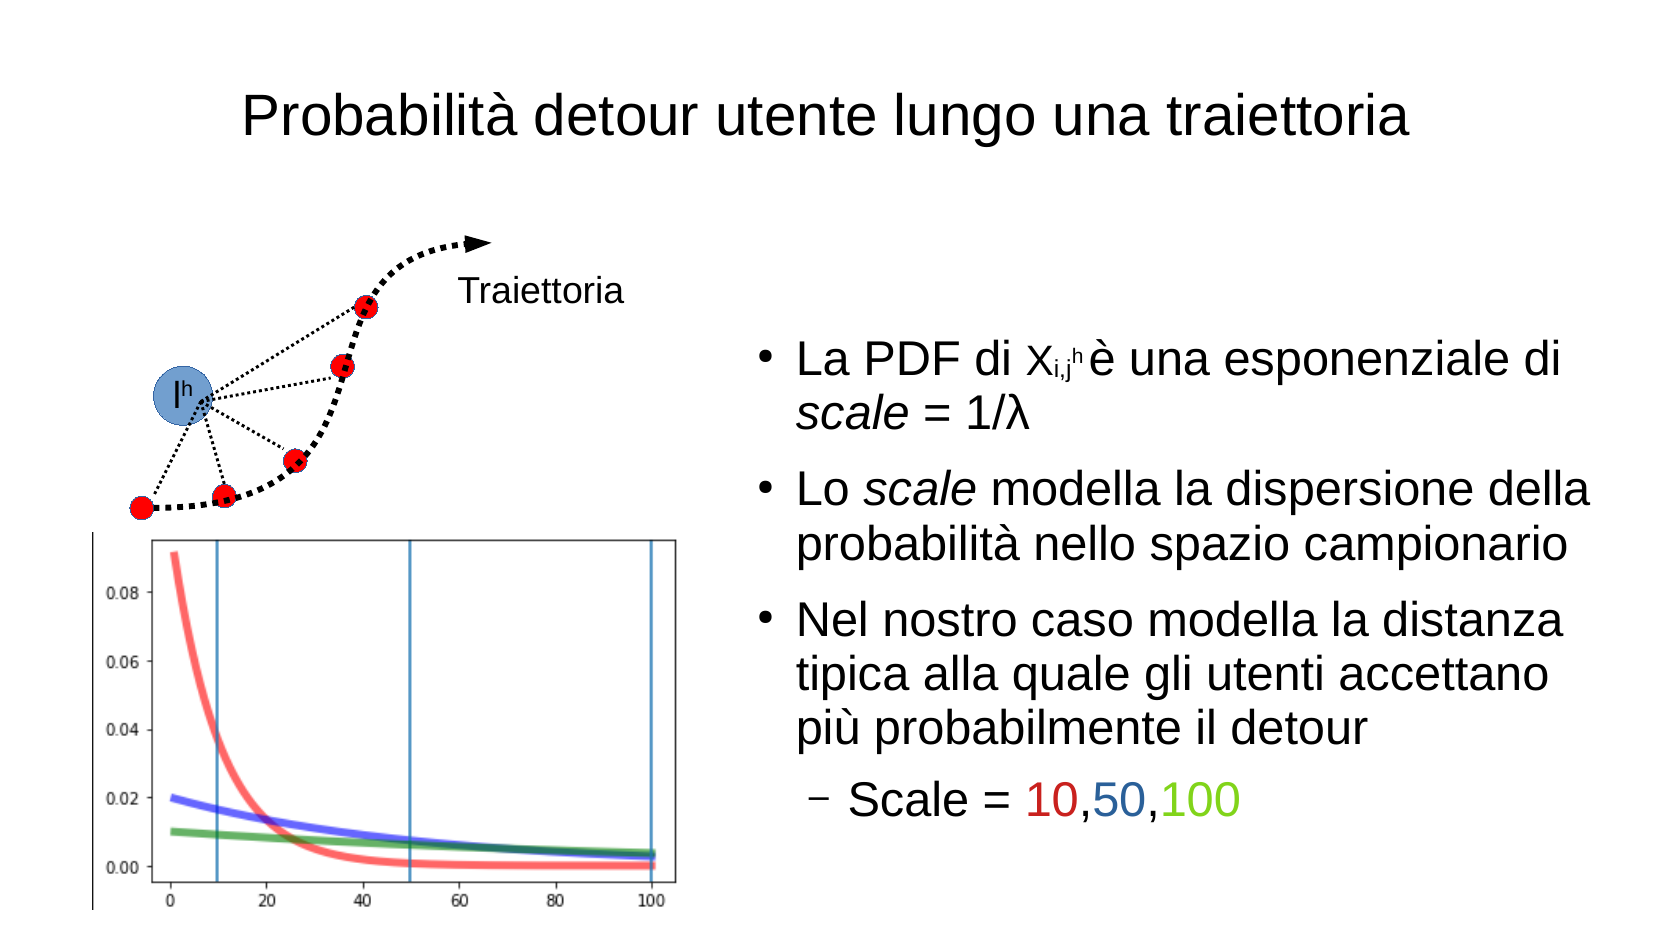

# Probabilità detour utente lungo una traiettoria
Traiettoria
La PDF di Xi,jh è una esponenziale di scale = 1/λ
Lo scale modella la dispersione della probabilità nello spazio campionario
Nel nostro caso modella la distanza tipica alla quale gli utenti accettano più probabilmente il detour
Scale = 10,50,100
lh